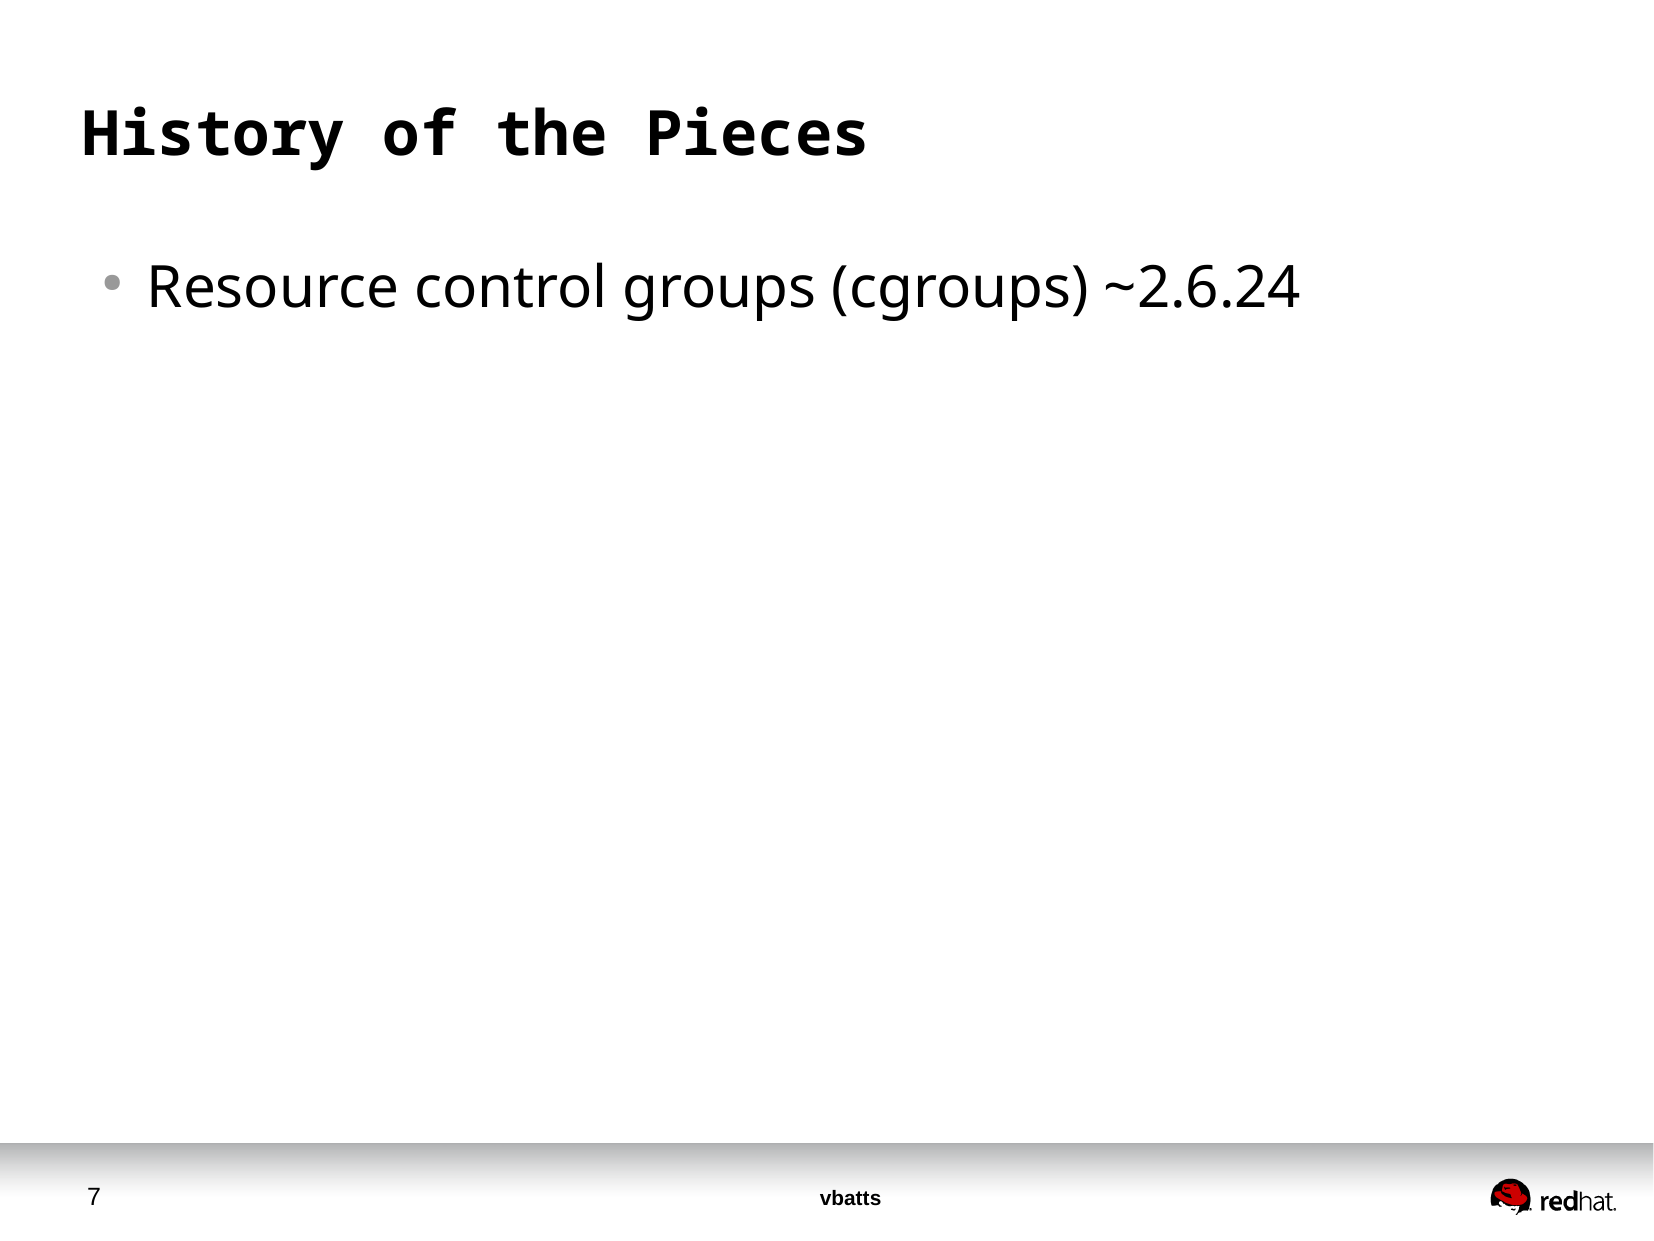

# History of the Pieces
Resource control groups (cgroups) ~2.6.24